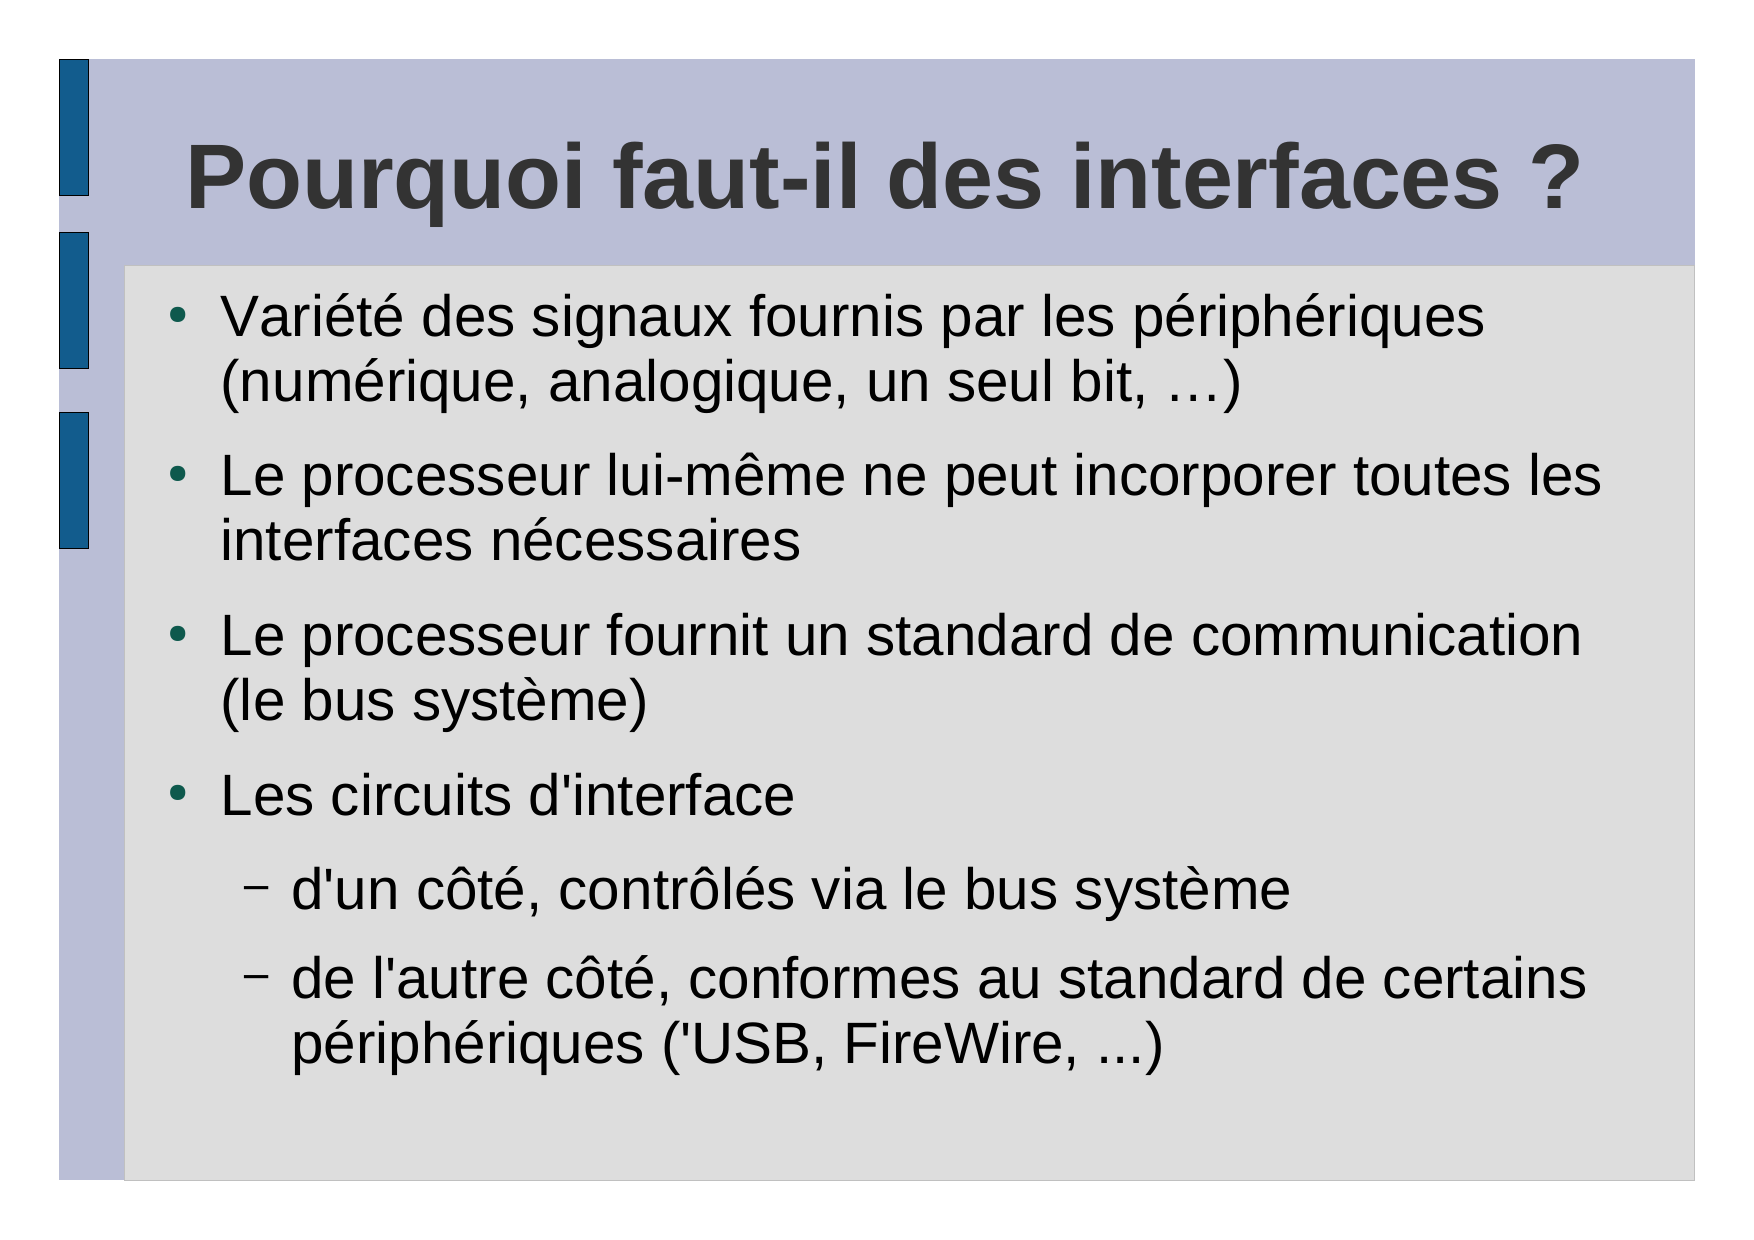

# Pourquoi faut-il des interfaces ?
Variété des signaux fournis par les périphériques (numérique, analogique, un seul bit, …)
Le processeur lui-même ne peut incorporer toutes les interfaces nécessaires
Le processeur fournit un standard de communication (le bus système)
Les circuits d'interface
d'un côté, contrôlés via le bus système
de l'autre côté, conformes au standard de certains périphériques ('USB, FireWire, ...)